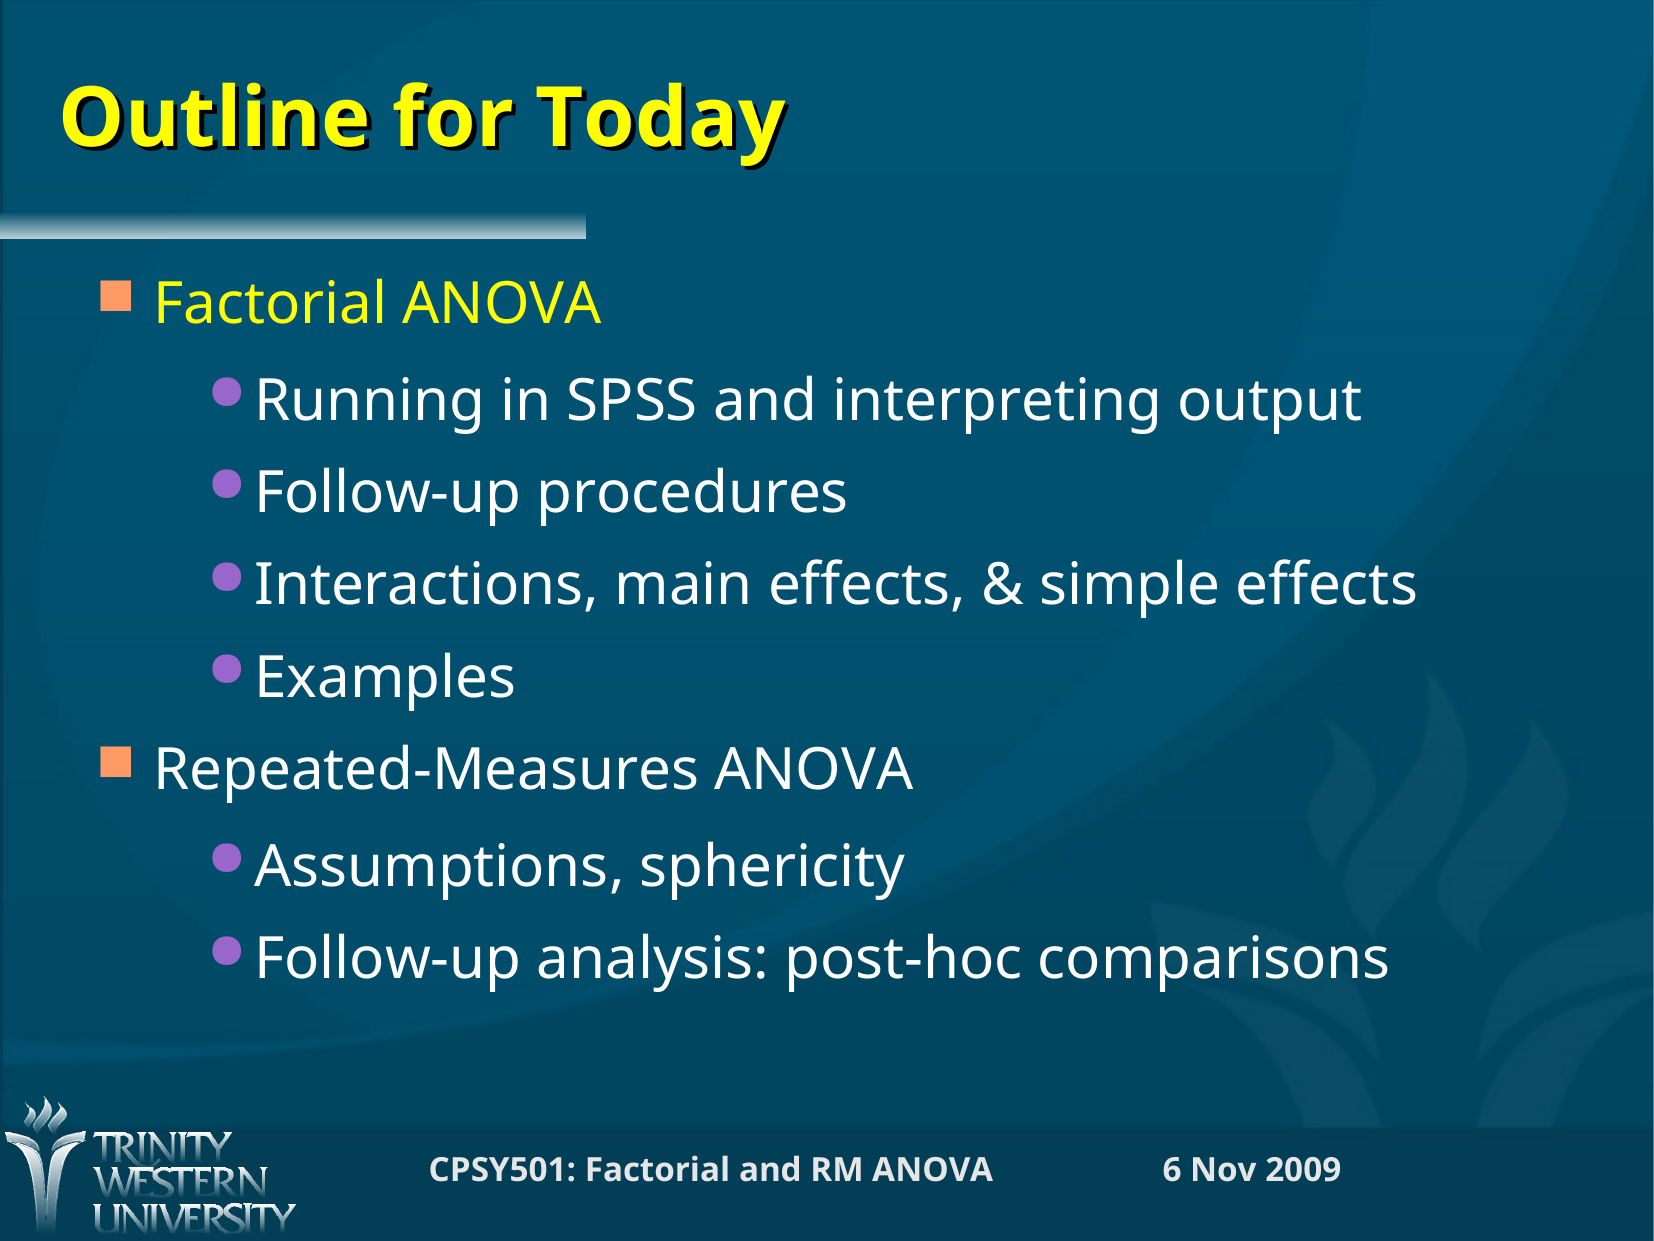

# Outline for Today
Factorial ANOVA
Running in SPSS and interpreting output
Follow-up procedures
Interactions, main effects, & simple effects
Examples
Repeated-Measures ANOVA
Assumptions, sphericity
Follow-up analysis: post-hoc comparisons
CPSY501: Factorial and RM ANOVA
6 Nov 2009